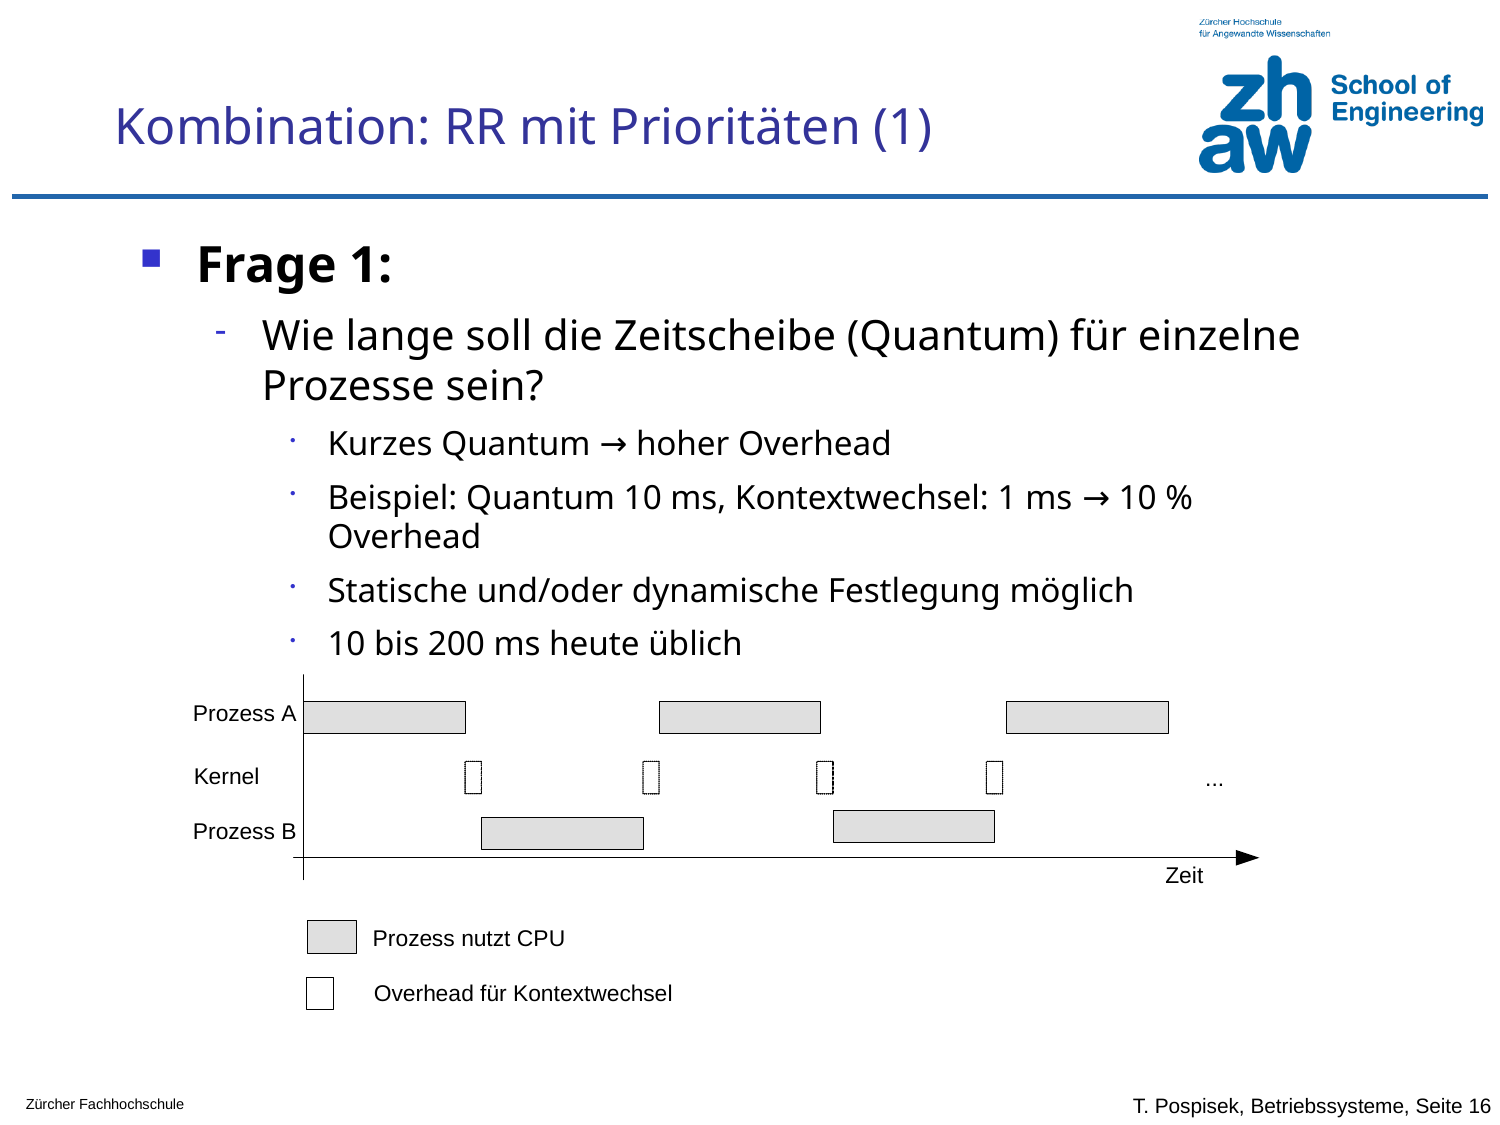

# Kombination: RR mit Prioritäten (1)
Frage 1:
Wie lange soll die Zeitscheibe (Quantum) für einzelne Prozesse sein?
Kurzes Quantum → hoher Overhead
Beispiel: Quantum 10 ms, Kontextwechsel: 1 ms → 10 % Overhead
Statische und/oder dynamische Festlegung möglich
10 bis 200 ms heute üblich